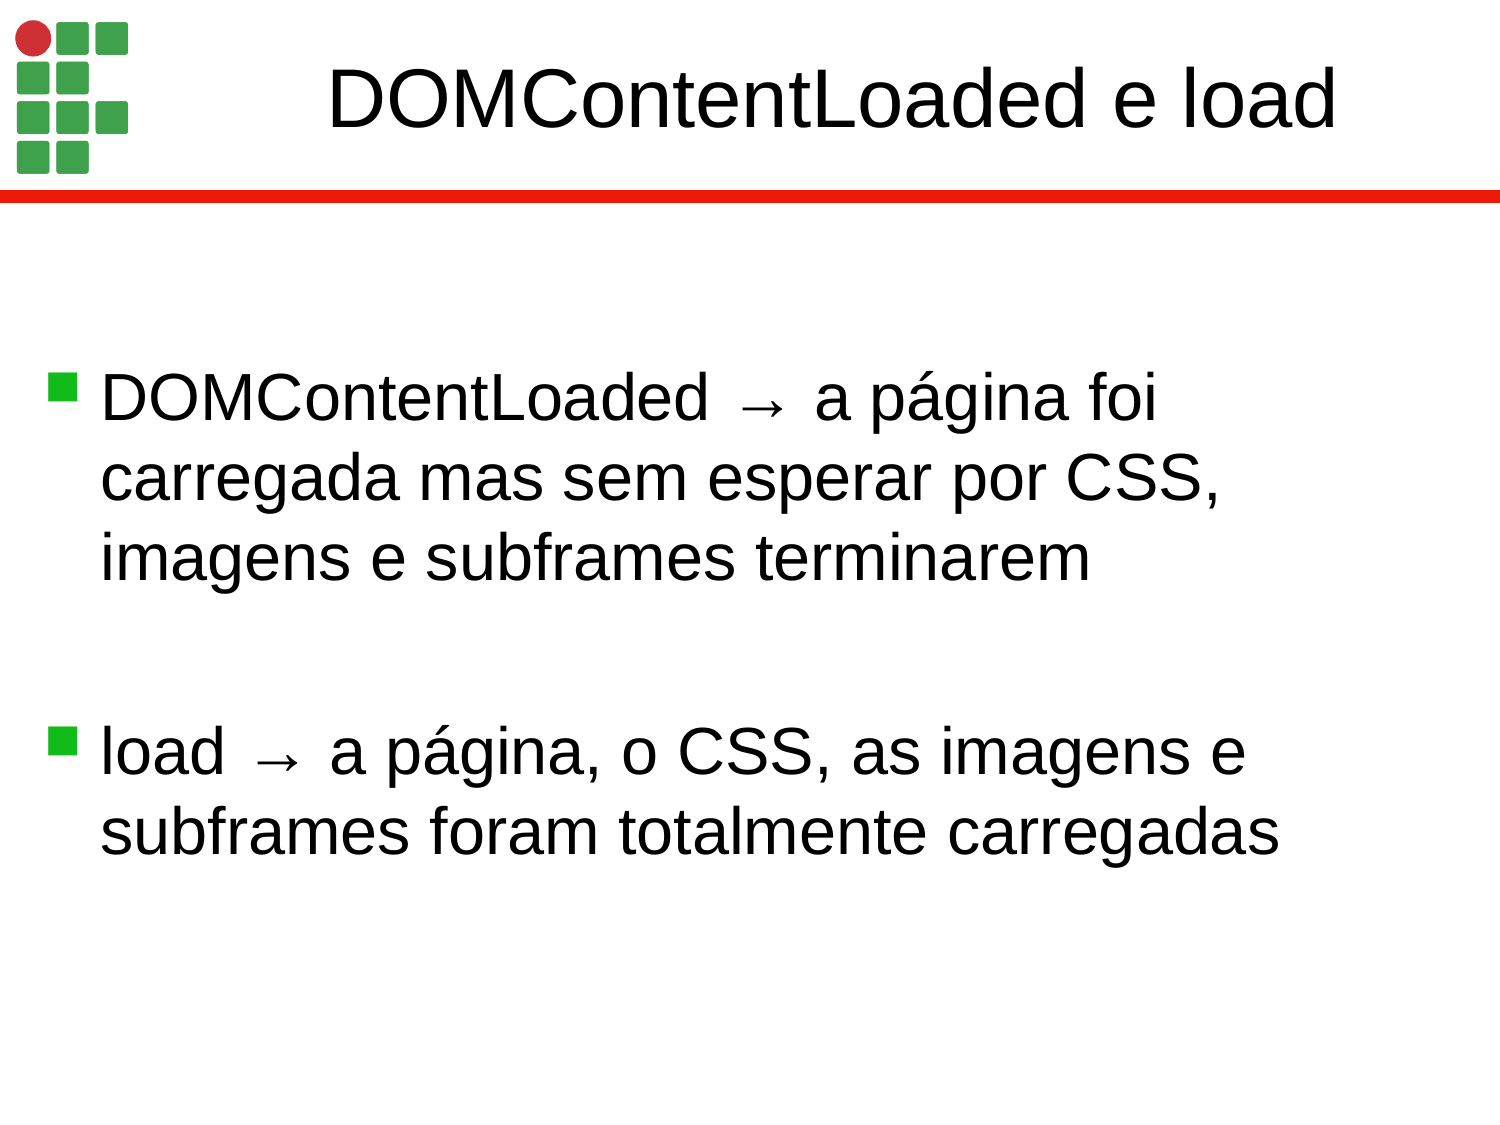

# DOMContentLoaded e load
DOMContentLoaded → a página foi carregada mas sem esperar por CSS, imagens e subframes terminarem
load → a página, o CSS, as imagens e subframes foram totalmente carregadas